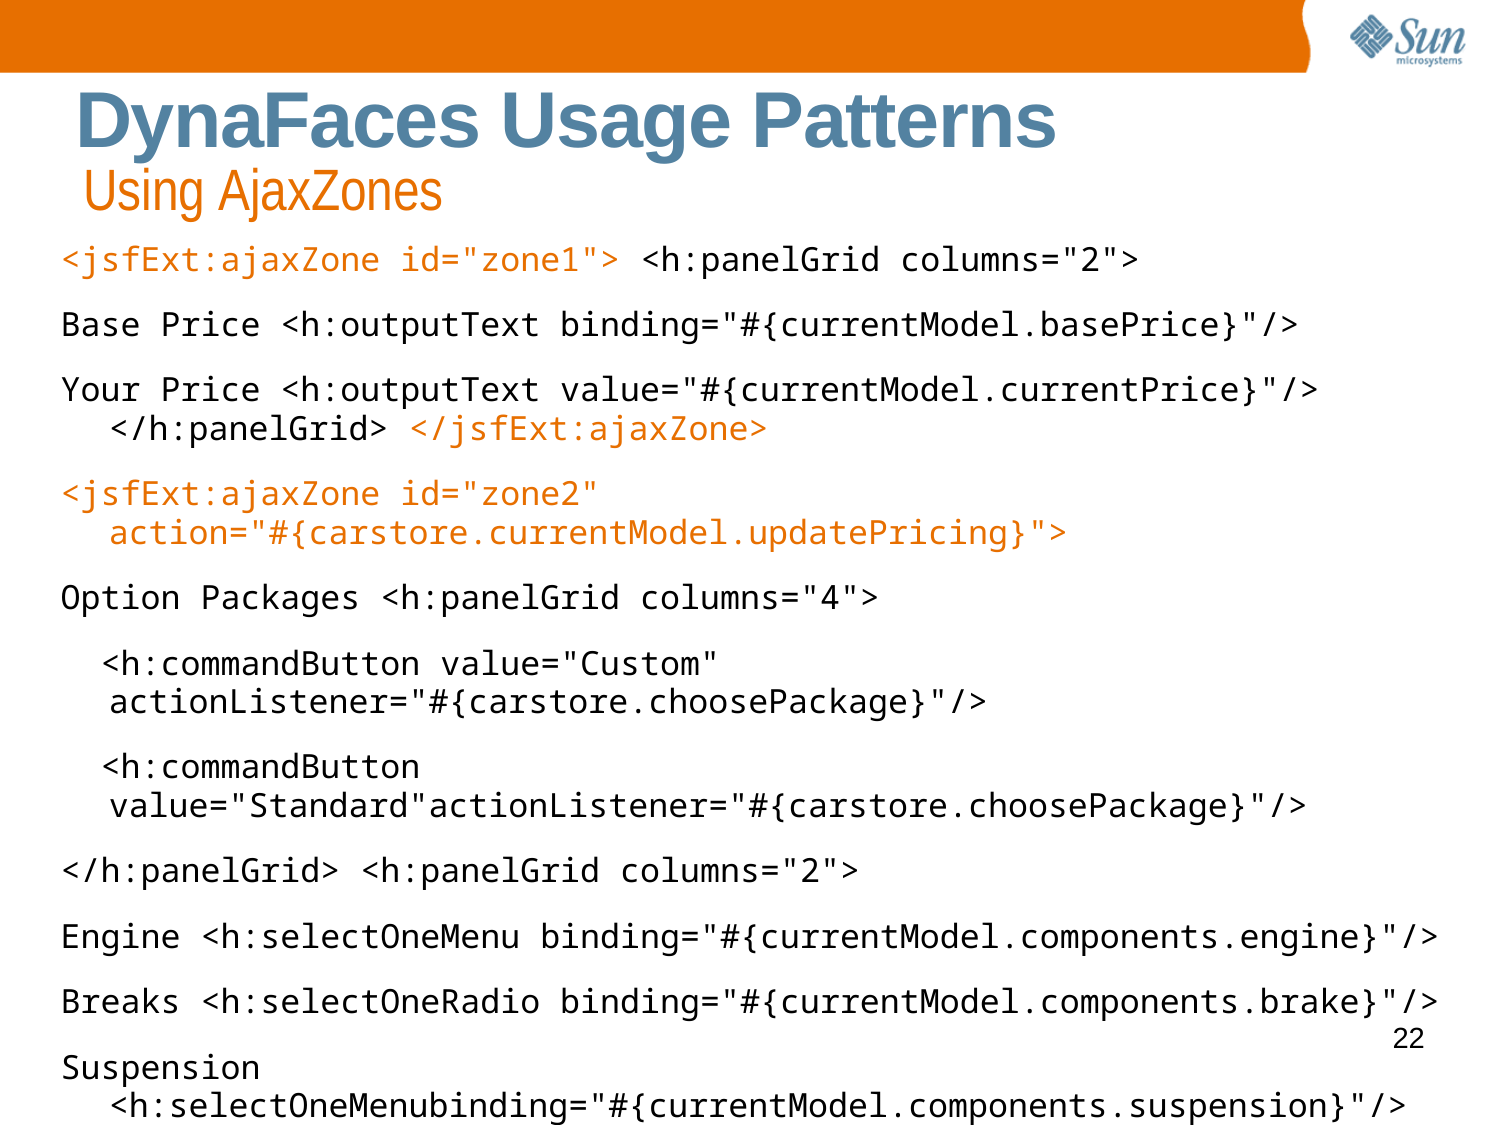

# DynaFaces Usage Patterns
Using AjaxZones
<jsfExt:ajaxZone id="zone1"> <h:panelGrid columns="2">
Base Price <h:outputText binding="#{currentModel.basePrice}"/>
Your Price <h:outputText value="#{currentModel.currentPrice}"/> </h:panelGrid> </jsfExt:ajaxZone>
<jsfExt:ajaxZone id="zone2" action="#{carstore.currentModel.updatePricing}">
Option Packages <h:panelGrid columns="4">
 <h:commandButton value="Custom" actionListener="#{carstore.choosePackage}"/>
 <h:commandButton value="Standard"actionListener="#{carstore.choosePackage}"/>
</h:panelGrid> <h:panelGrid columns="2">
Engine <h:selectOneMenu binding="#{currentModel.components.engine}"/>
Breaks <h:selectOneRadio binding="#{currentModel.components.brake}"/>
Suspension <h:selectOneMenubinding="#{currentModel.components.suspension}"/>
Speakers <h:selectOneRadio binding="#{currentModel.components.speaker}"/>
</jsfExt:ajaxZone>
22